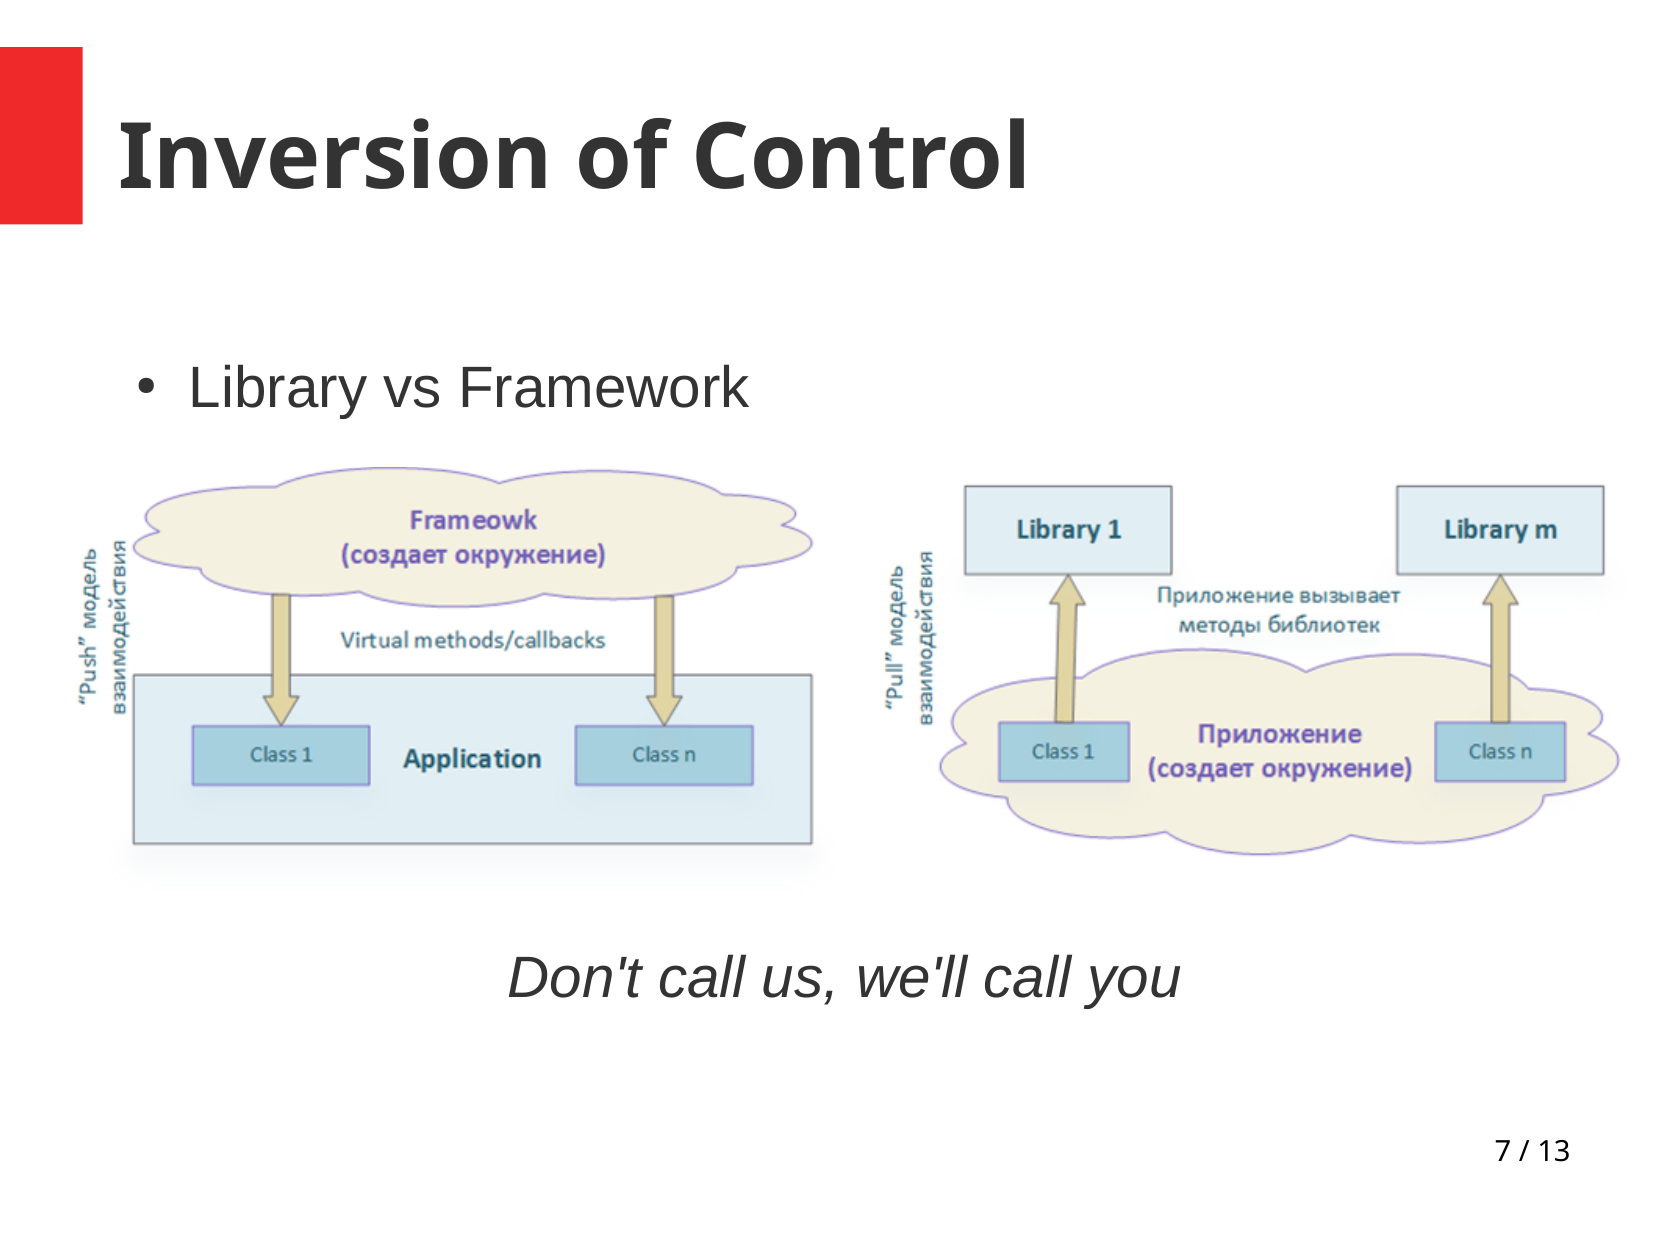

# Inversion of Control
Library vs Framework
Don't call us, we'll call you
7